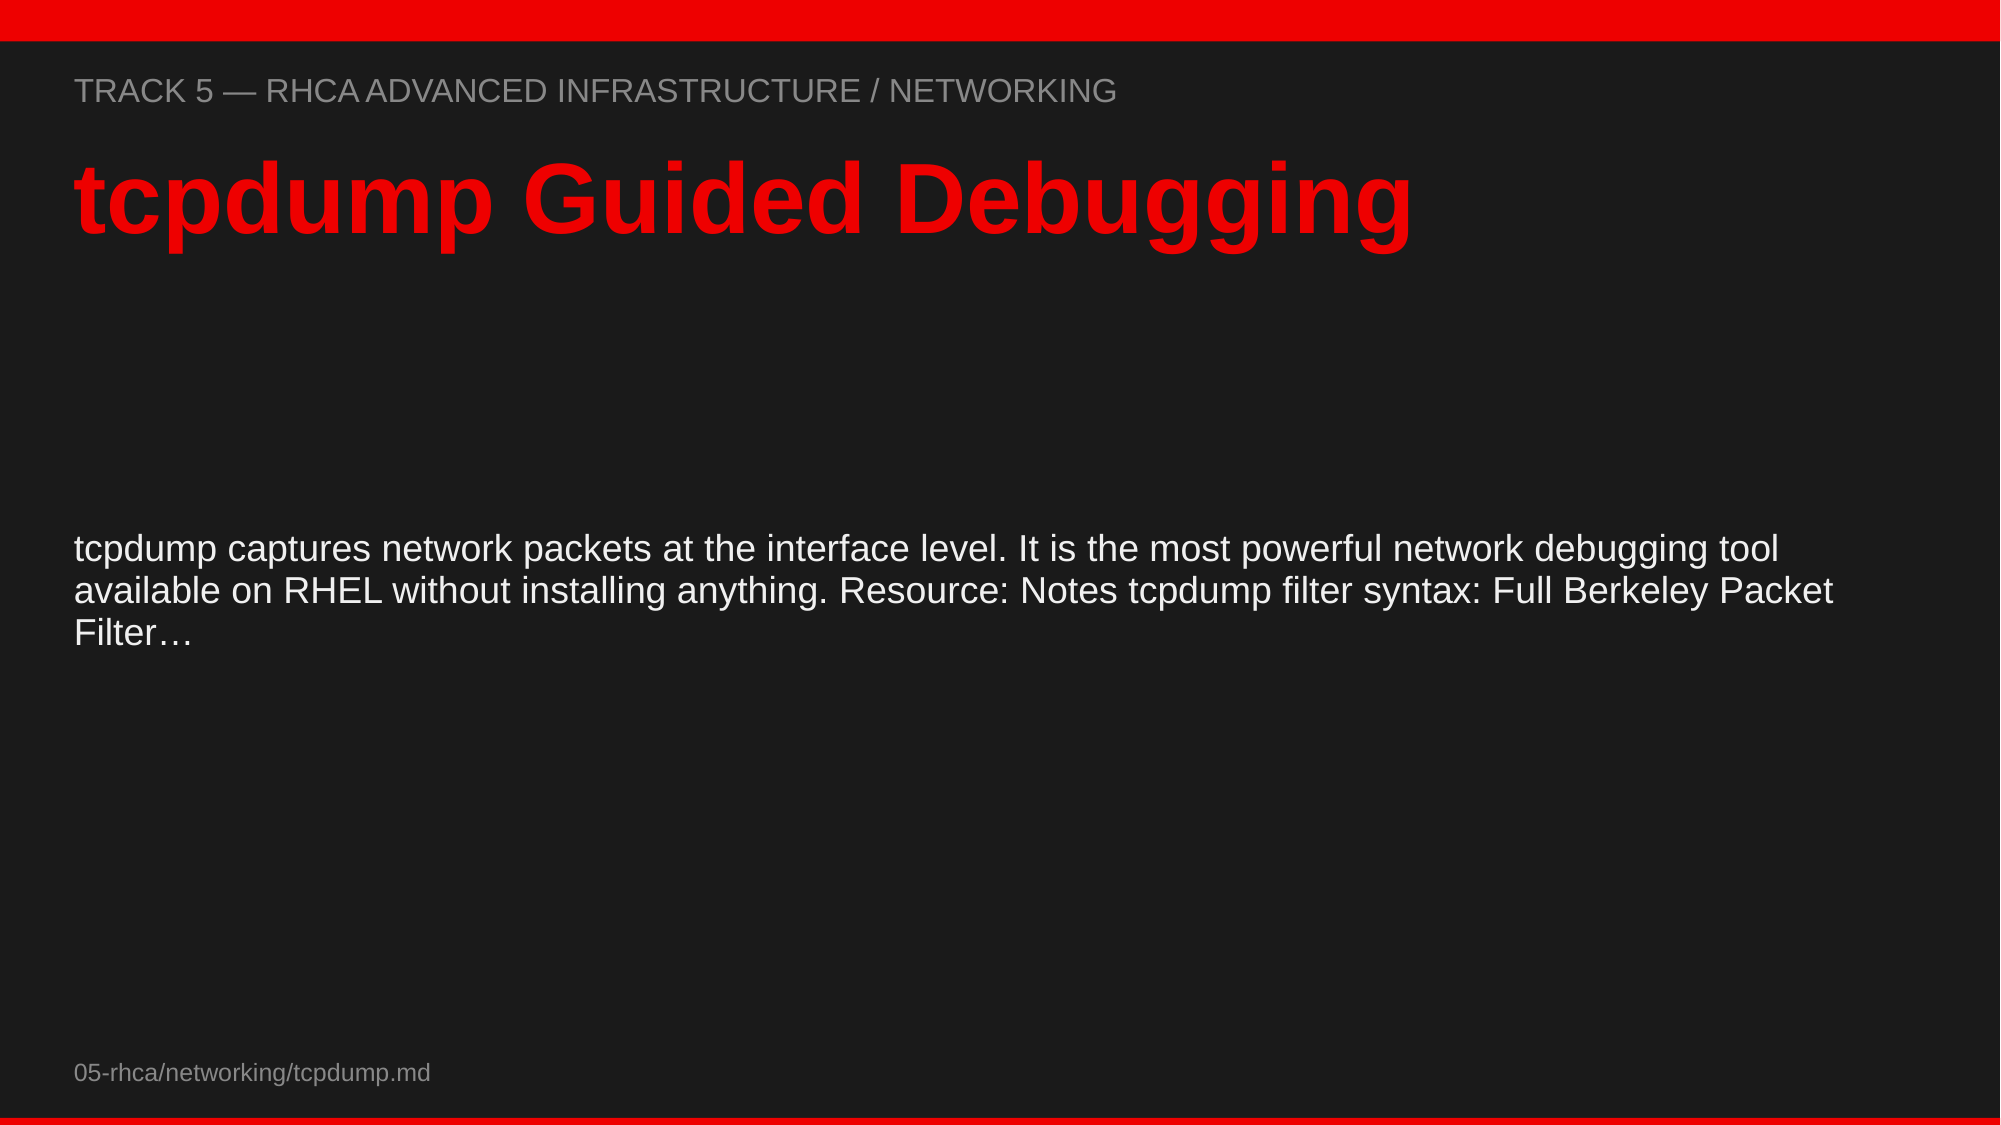

TRACK 5 — RHCA ADVANCED INFRASTRUCTURE / NETWORKING
tcpdump Guided Debugging
tcpdump captures network packets at the interface level. It is the most powerful network debugging tool available on RHEL without installing anything. Resource: Notes tcpdump filter syntax: Full Berkeley Packet Filter…
05-rhca/networking/tcpdump.md